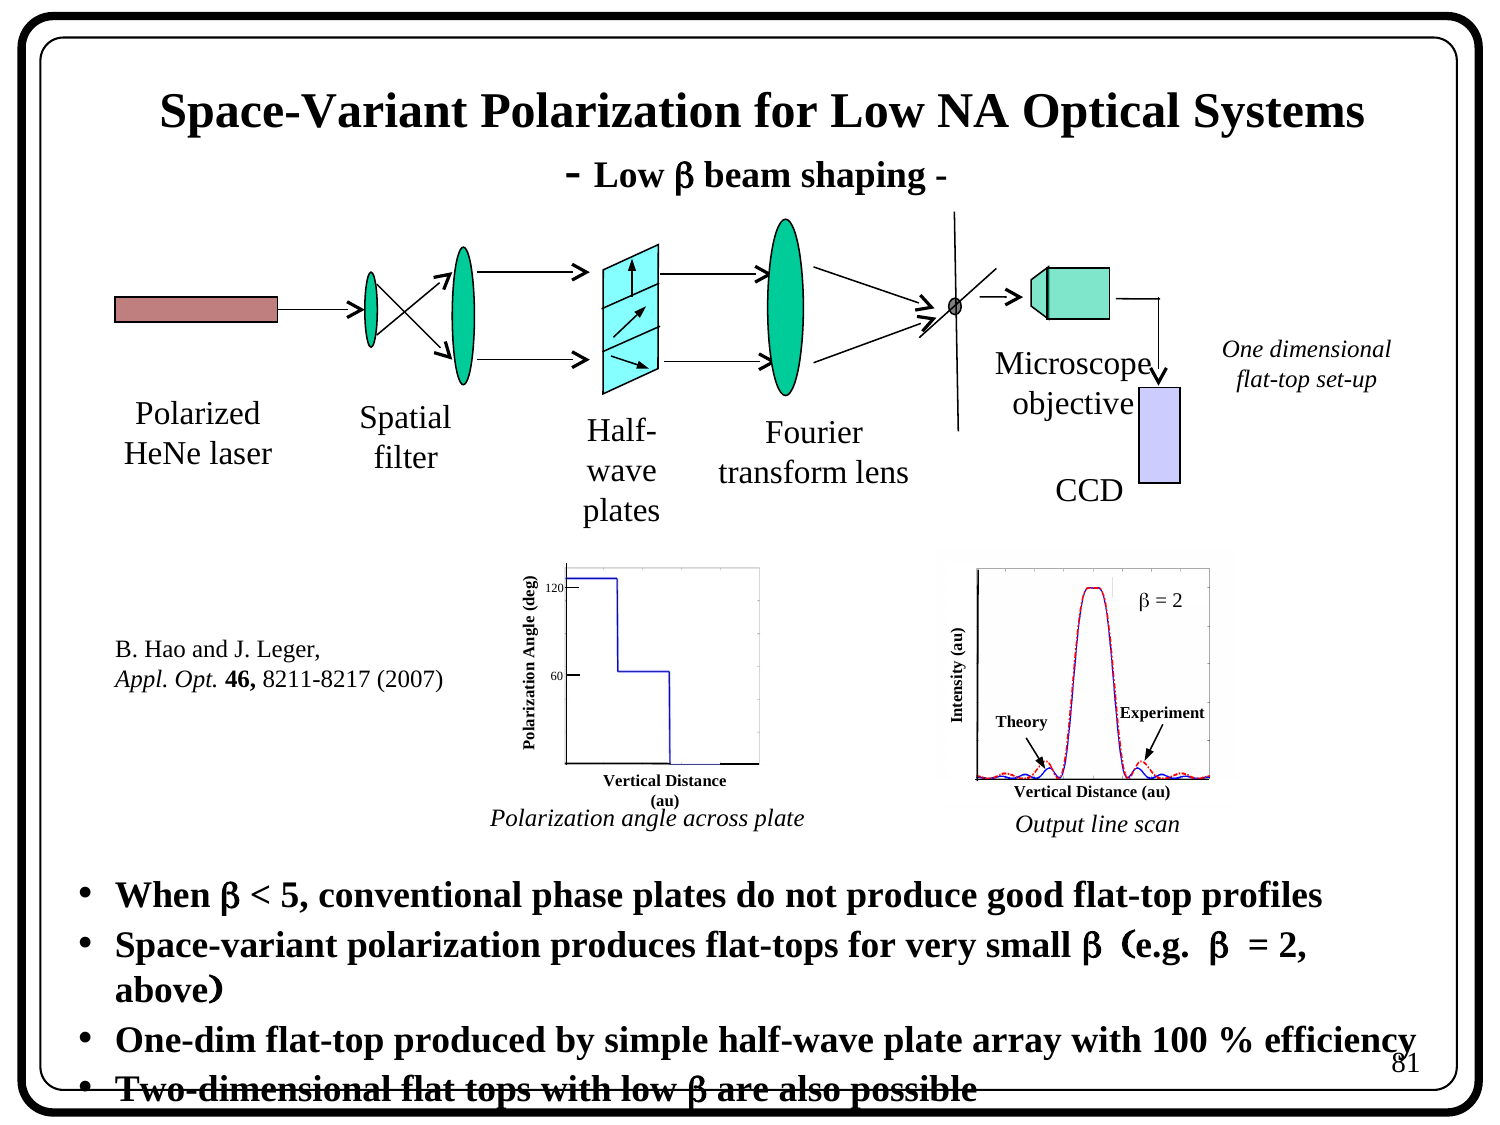

Space-Variant Polarization for Low NA Optical Systems
- Low  beam shaping -
Microscope objective
Polarized HeNe laser
Spatial filter
Half-wave plates
Fourier transform lens
CCD
One dimensional flat-top set-up
 = 2
B. Hao and J. Leger,
Appl. Opt. 46, 8211-8217 (2007)
Polarization Angle (deg)
Intensity (au)
Experiment
Theory
Vertical Distance (au)
Vertical Distance (au)
Polarization angle across plate
Output line scan
When  < 5, conventional phase plates do not produce good flat-top profiles
Space-variant polarization produces flat-tops for very small e.g.= 2, above
One-dim flat-top produced by simple half-wave plate array with 100 % efficiency
Two-dimensional flat tops with low  are also possible